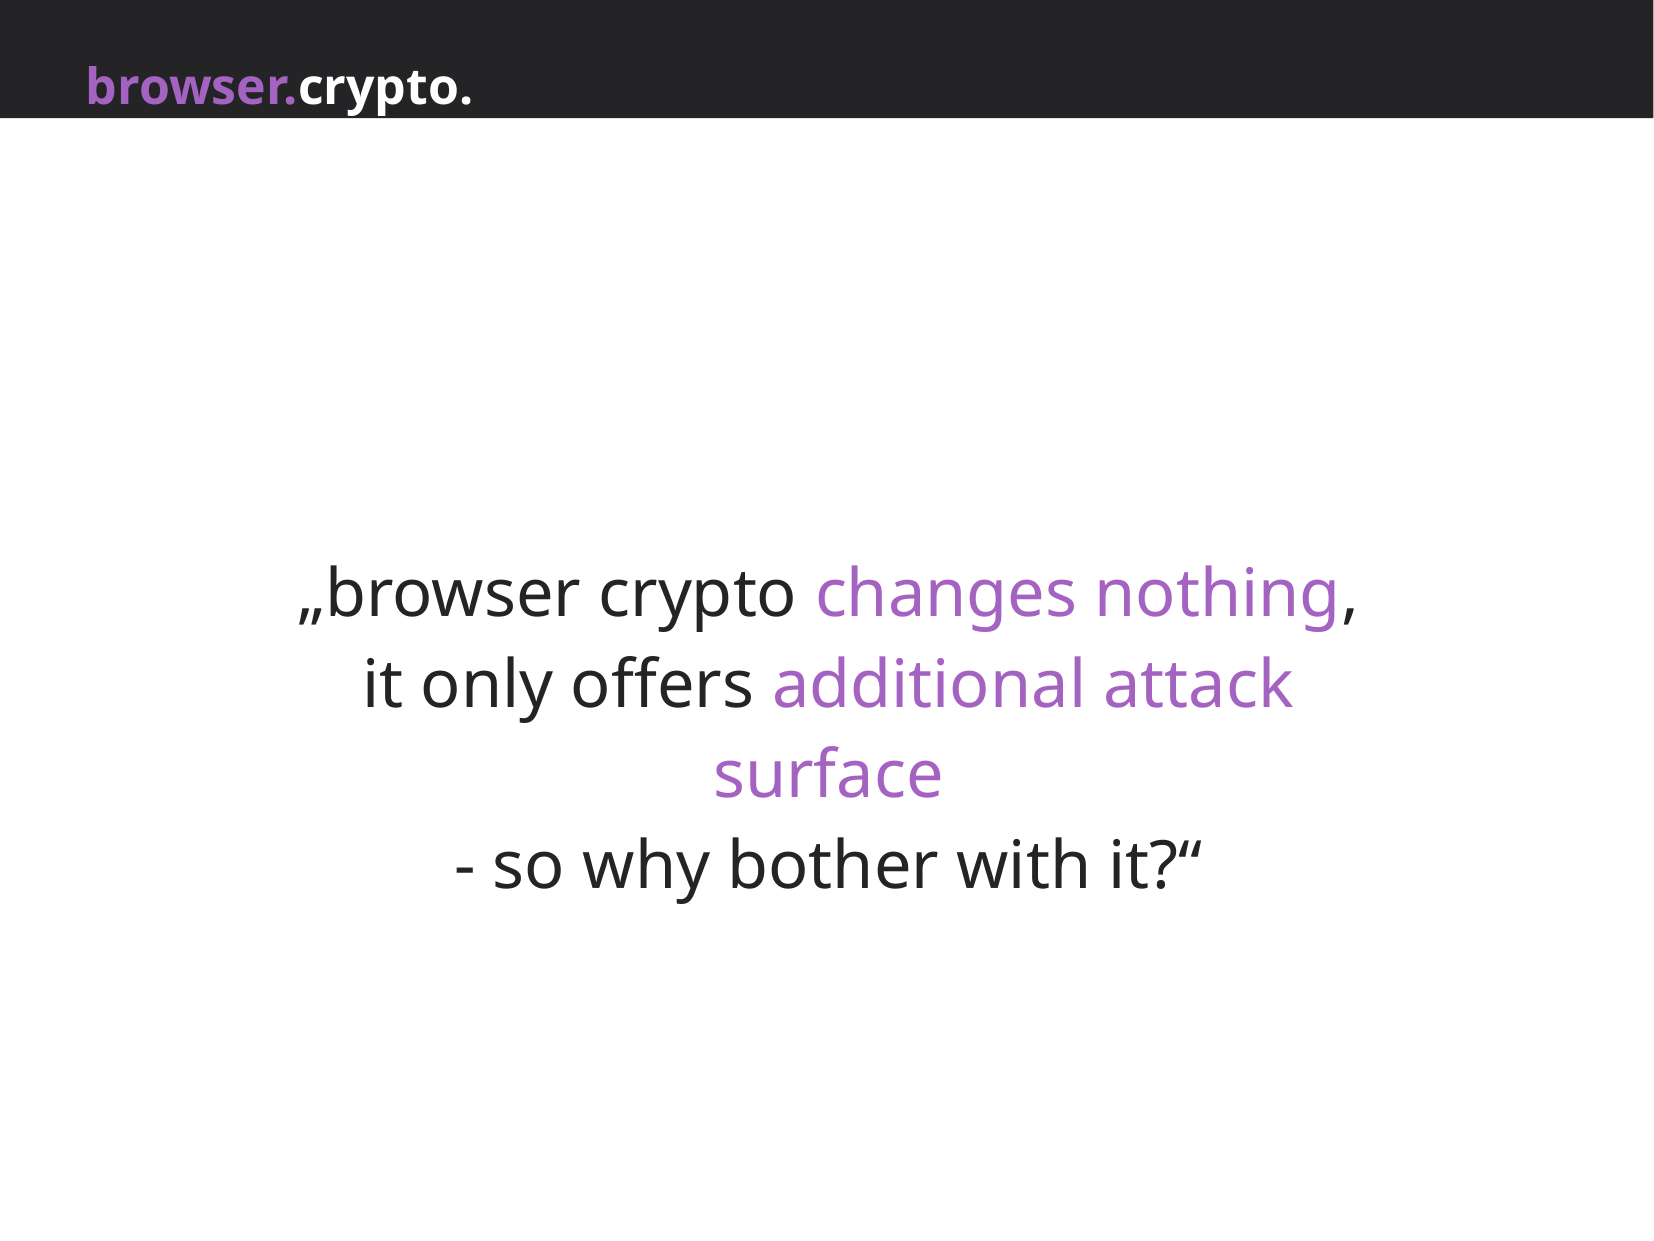

browser.crypto.
„browser crypto changes nothing,
it only offers additional attack surface
- so why bother with it?“